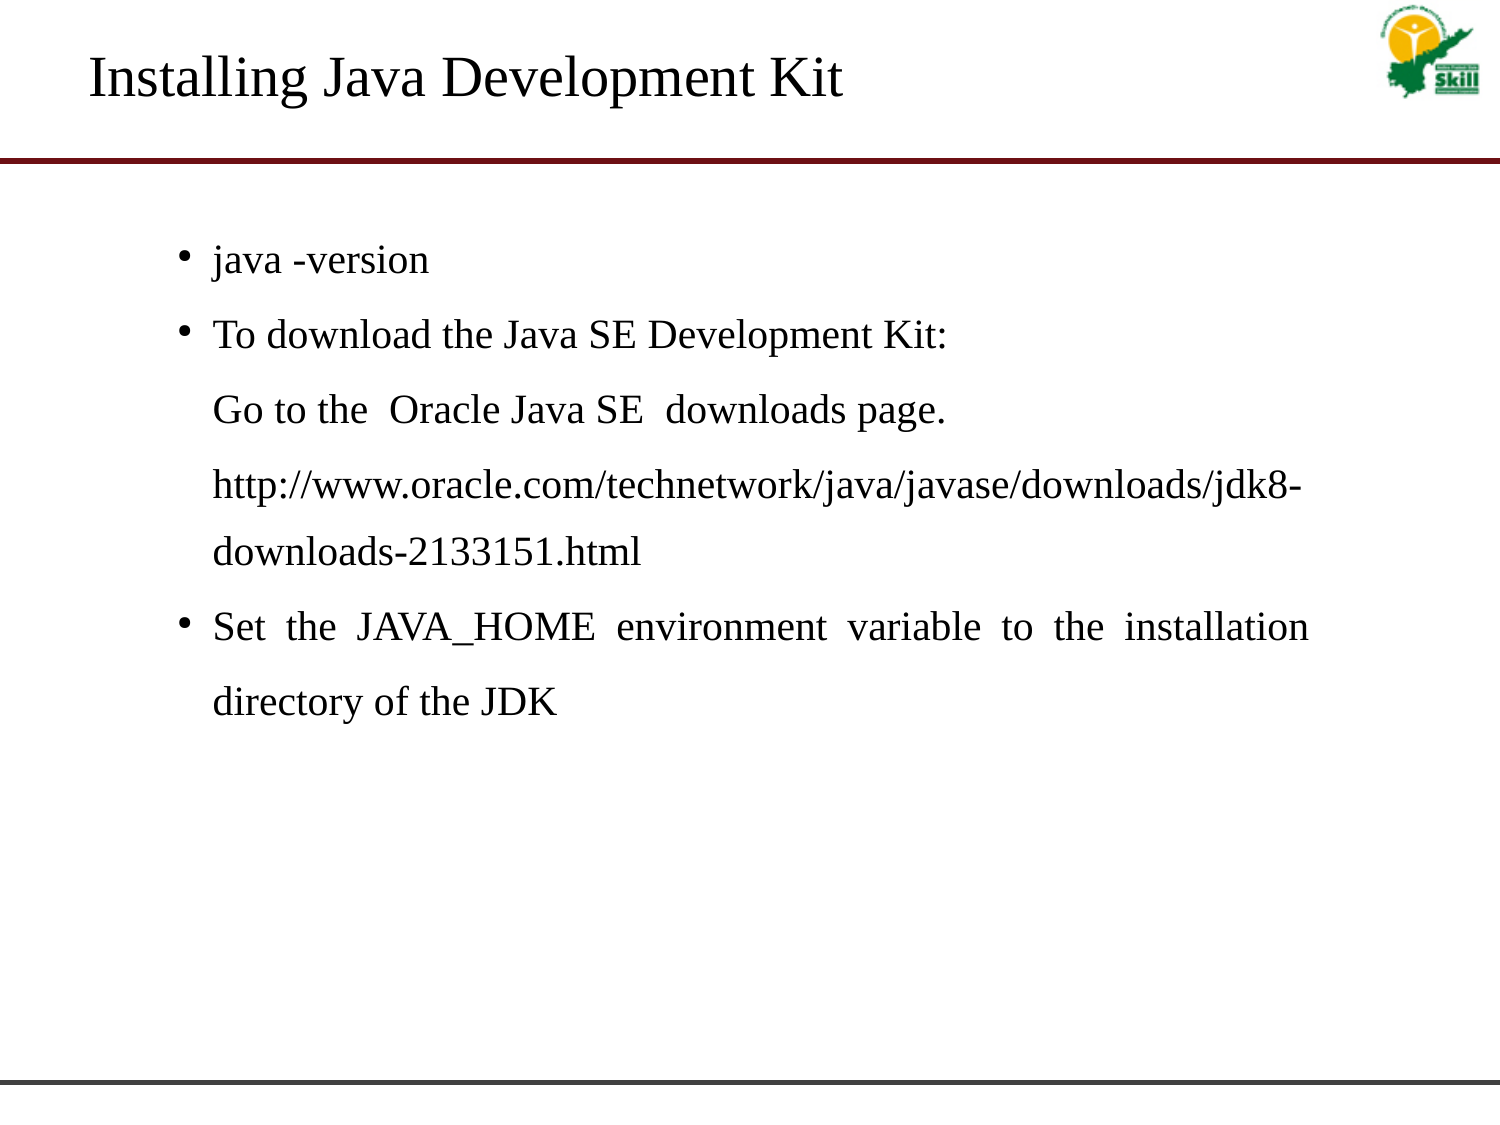

# Installing Java Development Kit
java -version
To download the Java SE Development Kit:
Go to the Oracle Java SE downloads page.
http://www.oracle.com/technetwork/java/javase/downloads/jdk8-downloads-2133151.html
Set the JAVA_HOME environment variable to the installation directory of the JDK